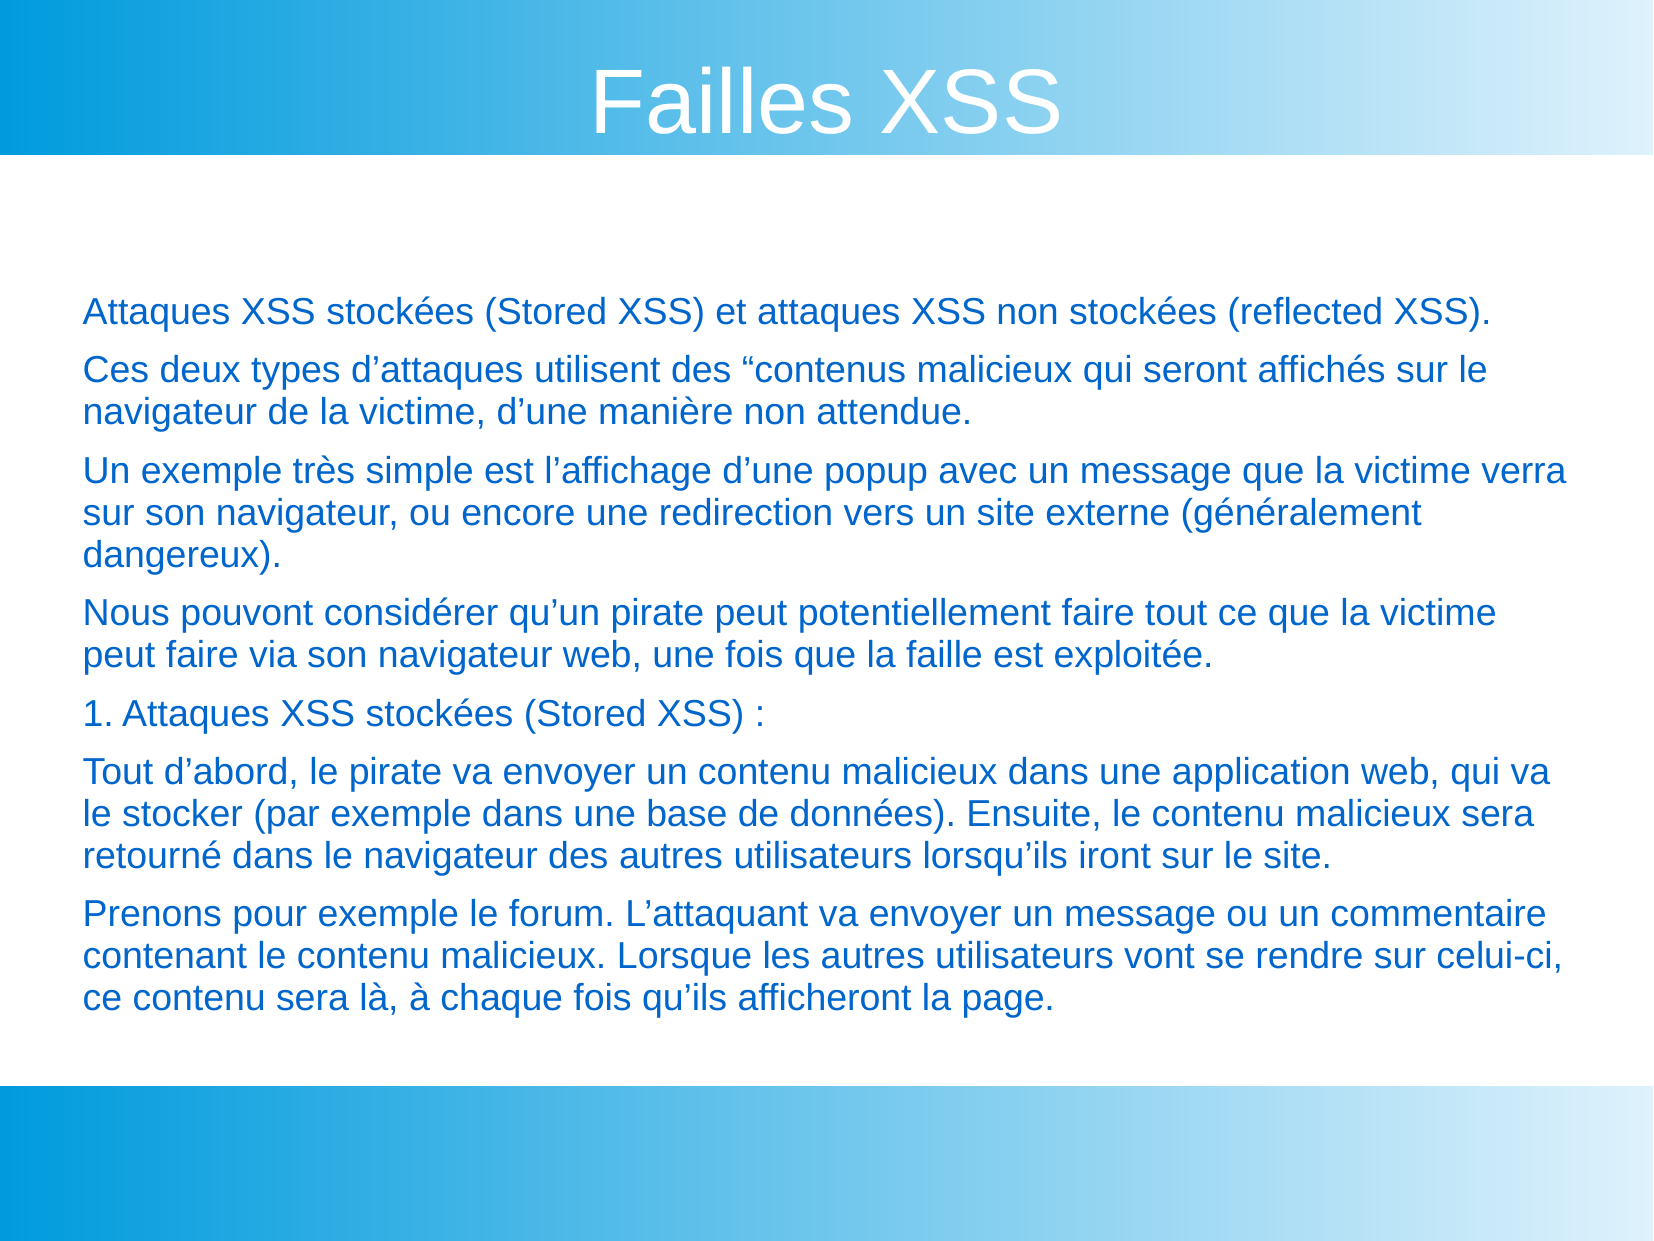

# Failles XSS
Attaques XSS stockées (Stored XSS) et attaques XSS non stockées (reflected XSS).
Ces deux types d’attaques utilisent des “contenus malicieux qui seront affichés sur le navigateur de la victime, d’une manière non attendue.
Un exemple très simple est l’affichage d’une popup avec un message que la victime verra sur son navigateur, ou encore une redirection vers un site externe (généralement dangereux).
Nous pouvont considérer qu’un pirate peut potentiellement faire tout ce que la victime peut faire via son navigateur web, une fois que la faille est exploitée.
1. Attaques XSS stockées (Stored XSS) :
Tout d’abord, le pirate va envoyer un contenu malicieux dans une application web, qui va le stocker (par exemple dans une base de données). Ensuite, le contenu malicieux sera retourné dans le navigateur des autres utilisateurs lorsqu’ils iront sur le site.
Prenons pour exemple le forum. L’attaquant va envoyer un message ou un commentaire contenant le contenu malicieux. Lorsque les autres utilisateurs vont se rendre sur celui-ci, ce contenu sera là, à chaque fois qu’ils afficheront la page.